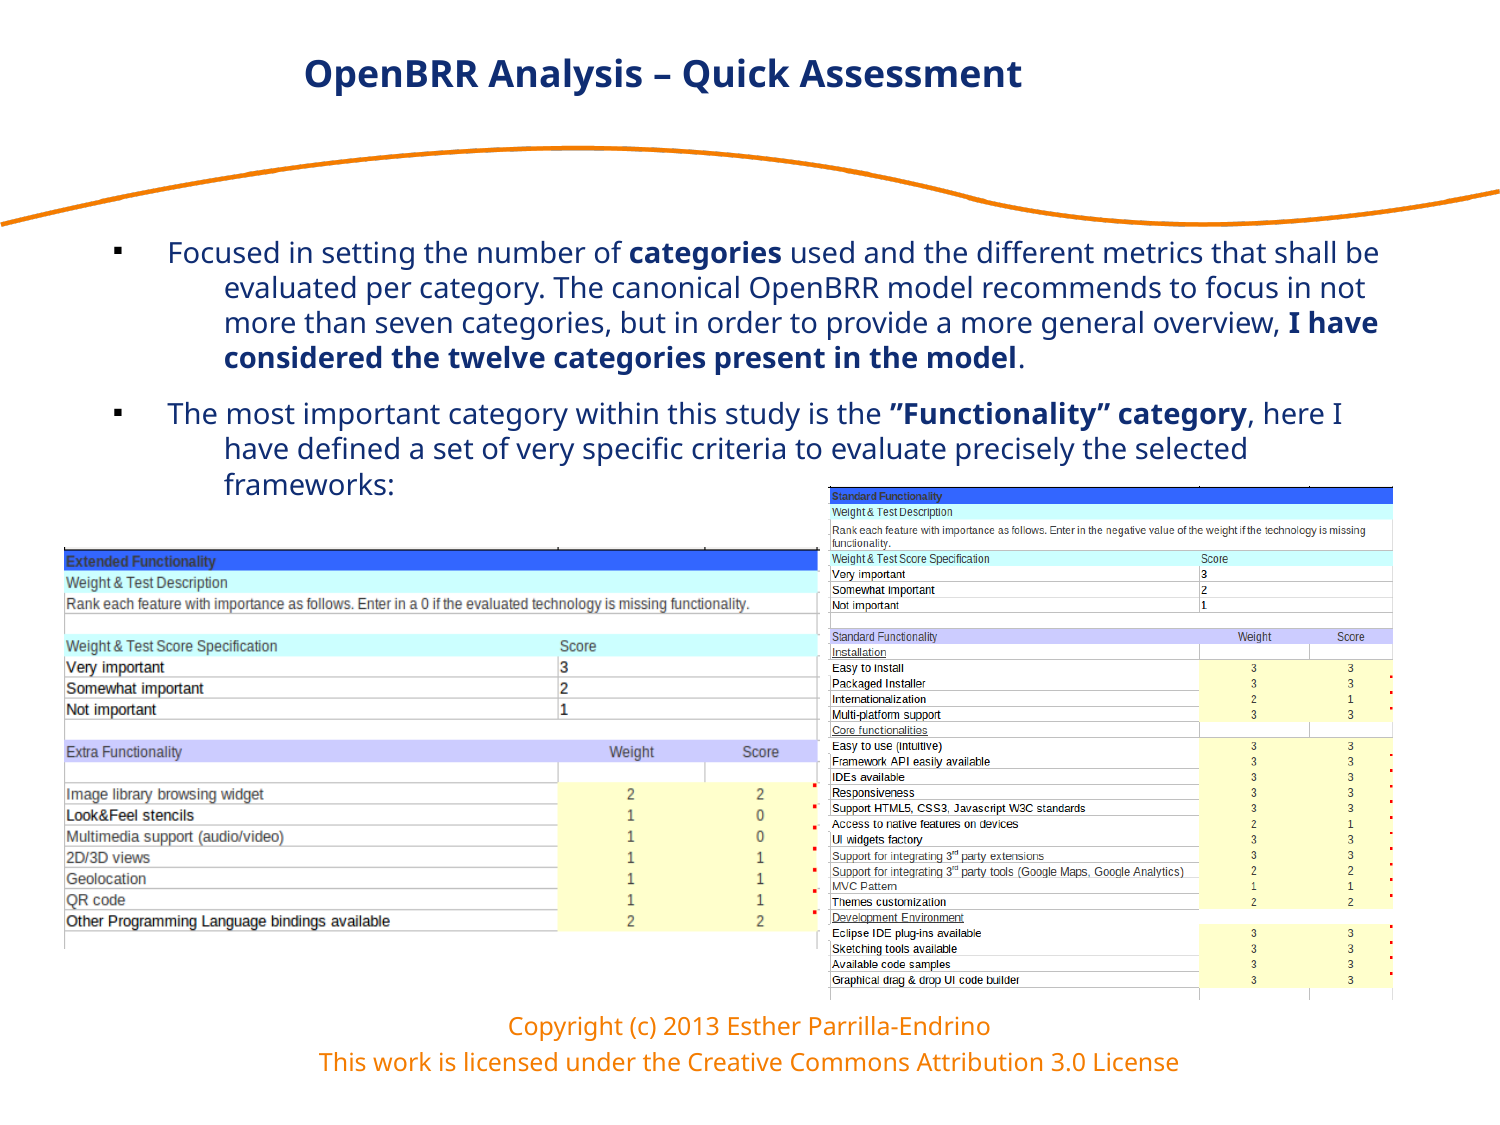

# OpenBRR Analysis – Quick Assessment
Focused in setting the number of categories used and the different metrics that shall be evaluated per category. The canonical OpenBRR model recommends to focus in not more than seven categories, but in order to provide a more general overview, I have considered the twelve categories present in the model.
The most important category within this study is the ”Functionality” category, here I have defined a set of very specific criteria to evaluate precisely the selected frameworks:
Copyright (c) 2013 Esther Parrilla-Endrino
This work is licensed under the Creative Commons Attribution 3.0 License